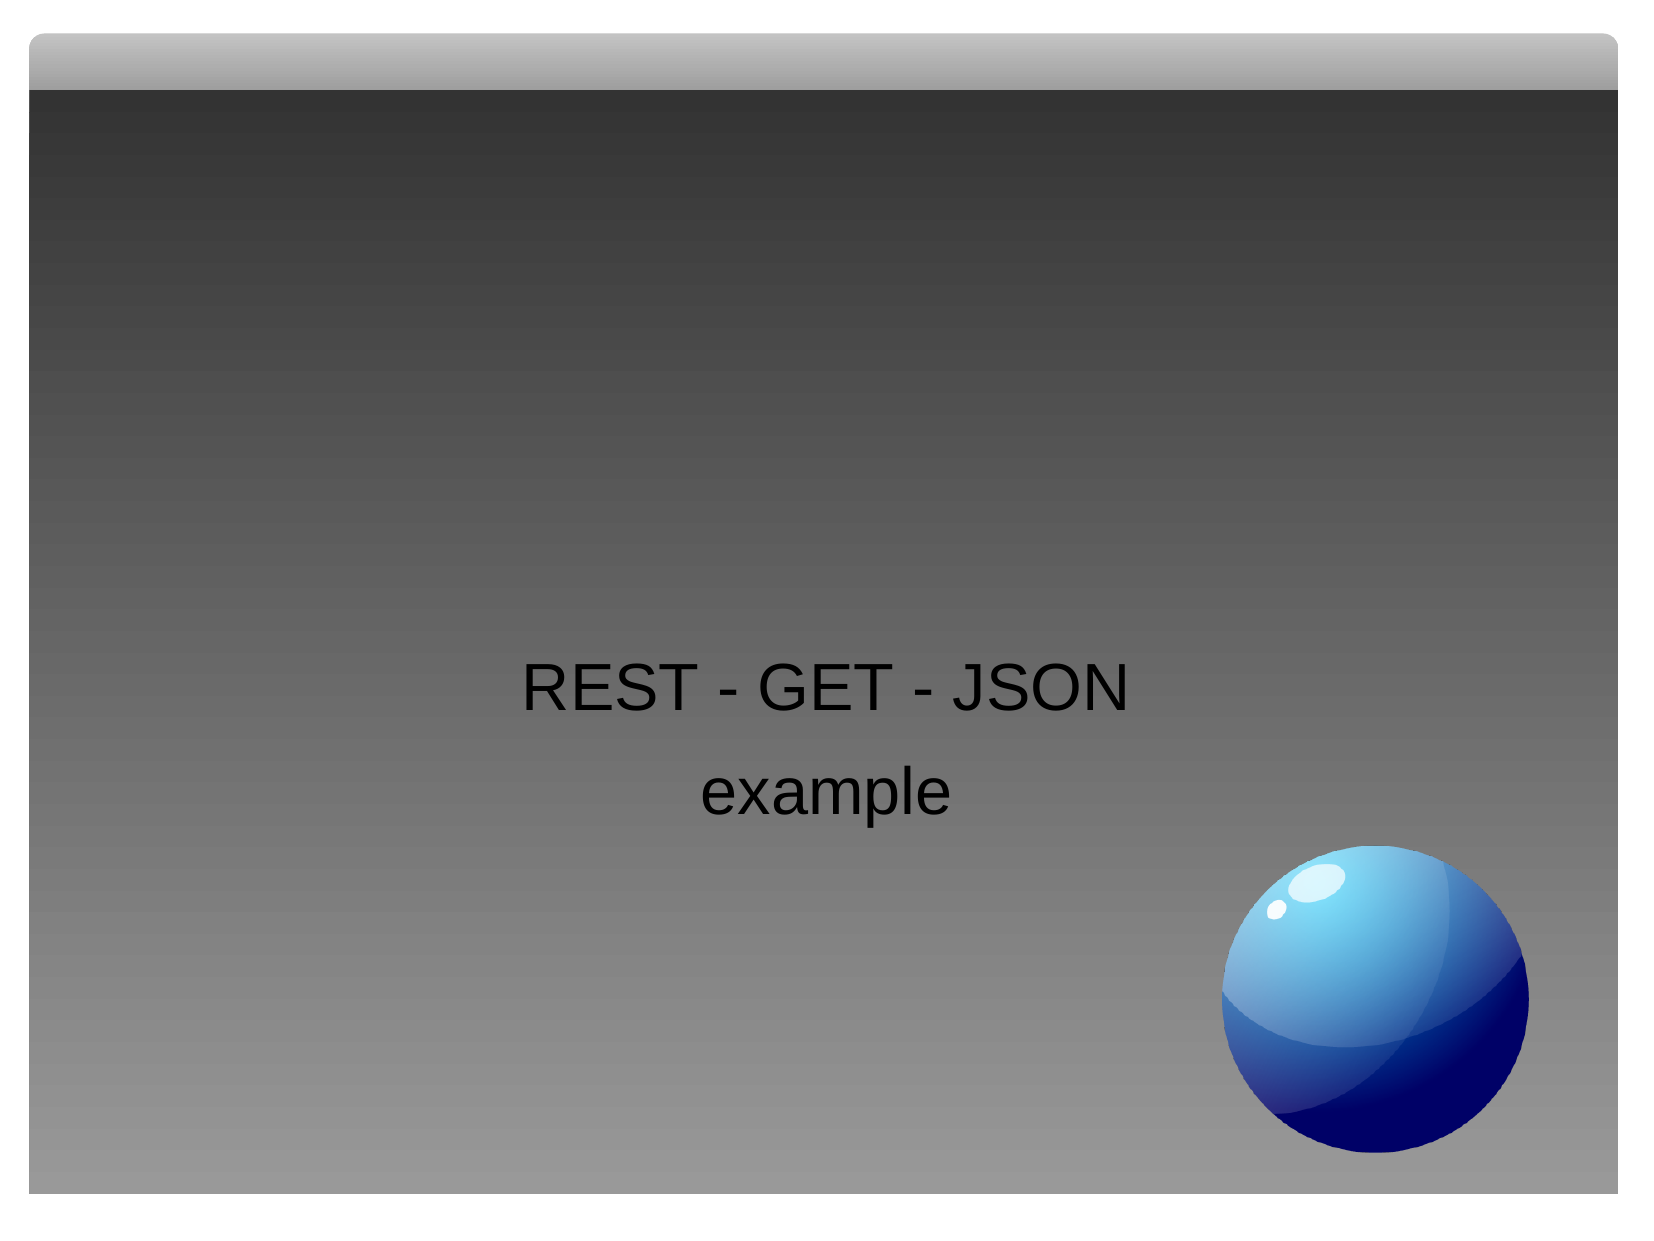

#
REST - GET - JSON
example